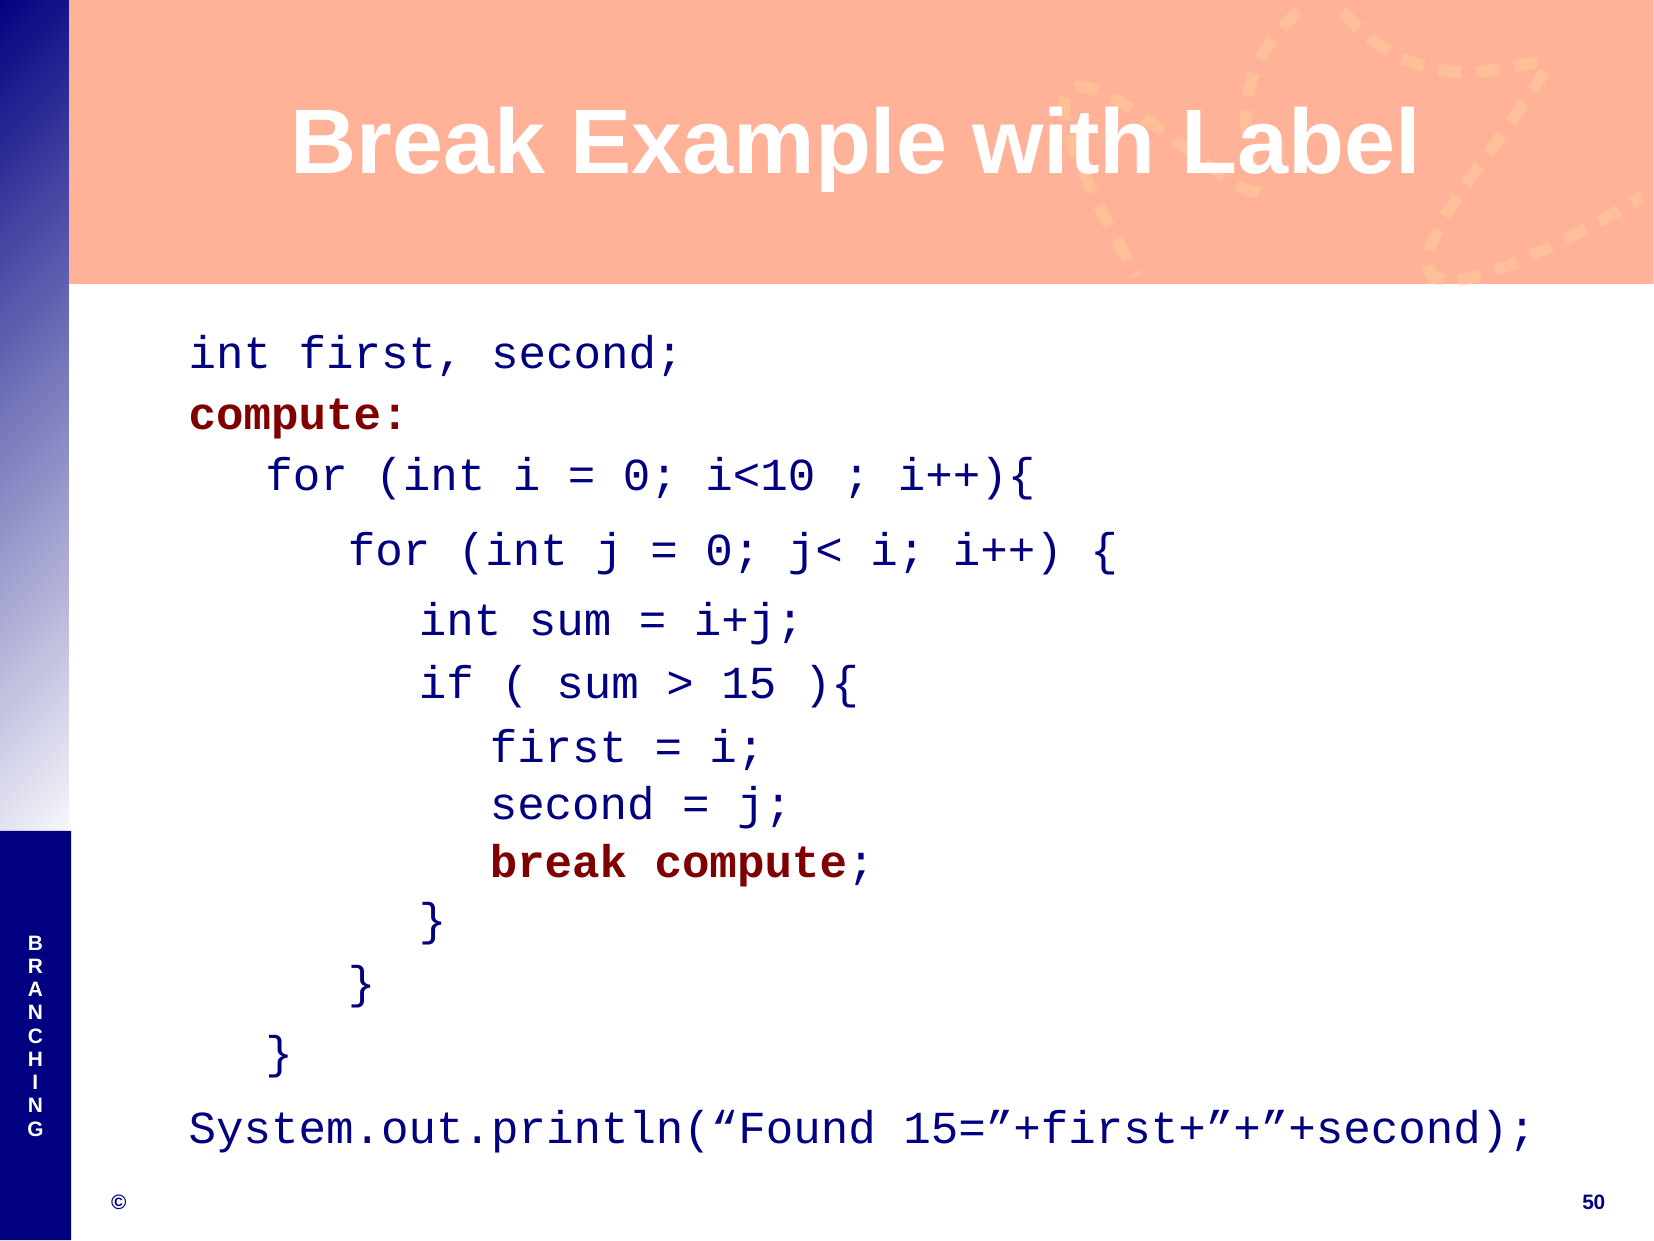

# Break Example with Label
int first, second;
compute:
for (int i = 0; i<10 ; i++){
for (int j = 0; j< i; i++) {
int sum = i+j;
if ( sum > 15 ){
first = i;
second = j;
break compute;
}
}
}
System.out.println(“Found 15=”+first+”+”+second);
B
R
A
N
C
H
I
N
G